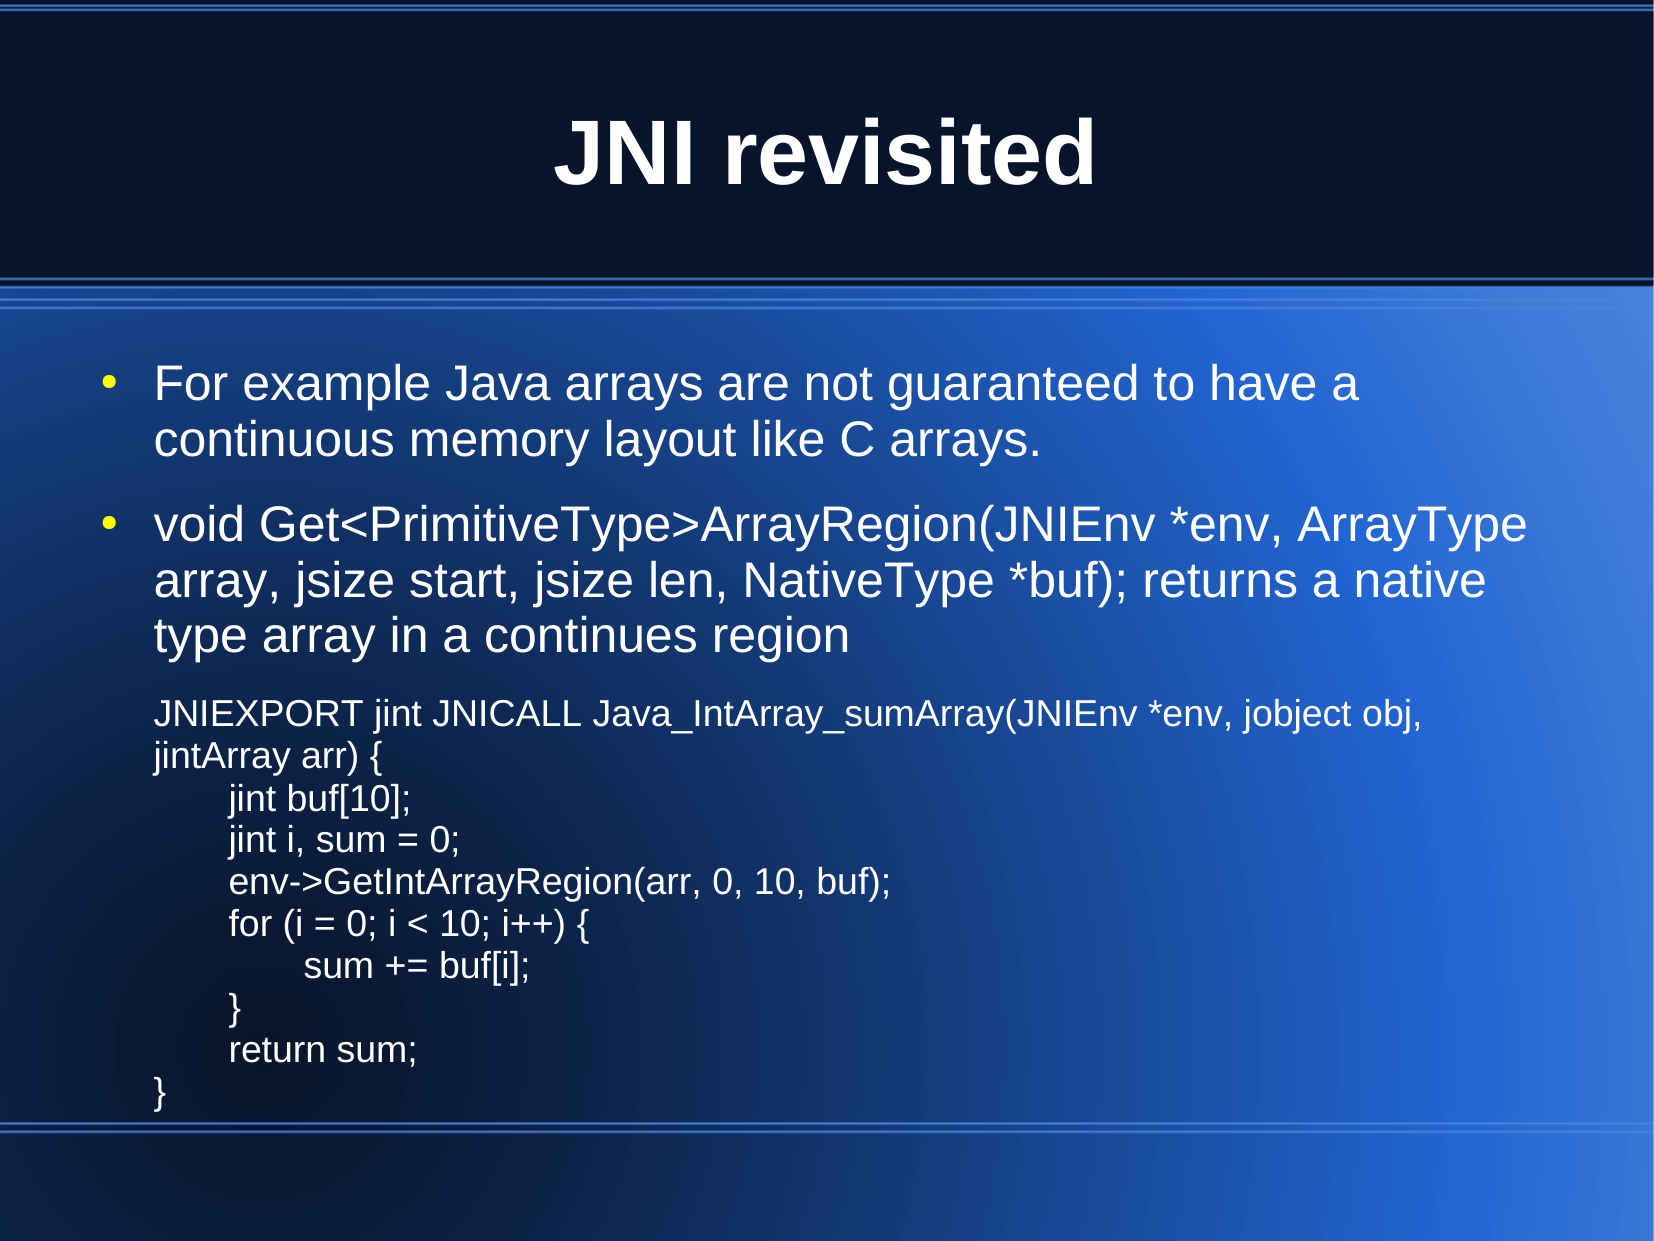

# JNI revisited
For example Java arrays are not guaranteed to have a continuous memory layout like C arrays.
void Get<PrimitiveType>ArrayRegion(JNIEnv *env, ArrayType array, jsize start, jsize len, NativeType *buf); returns a native type array in a continues region
JNIEXPORT jint JNICALL Java_IntArray_sumArray(JNIEnv *env, jobject obj, jintArray arr) {
	jint buf[10];
	jint i, sum = 0;
	env->GetIntArrayRegion(arr, 0, 10, buf);
	for (i = 0; i < 10; i++) {
		sum += buf[i];
	}
	return sum;
}